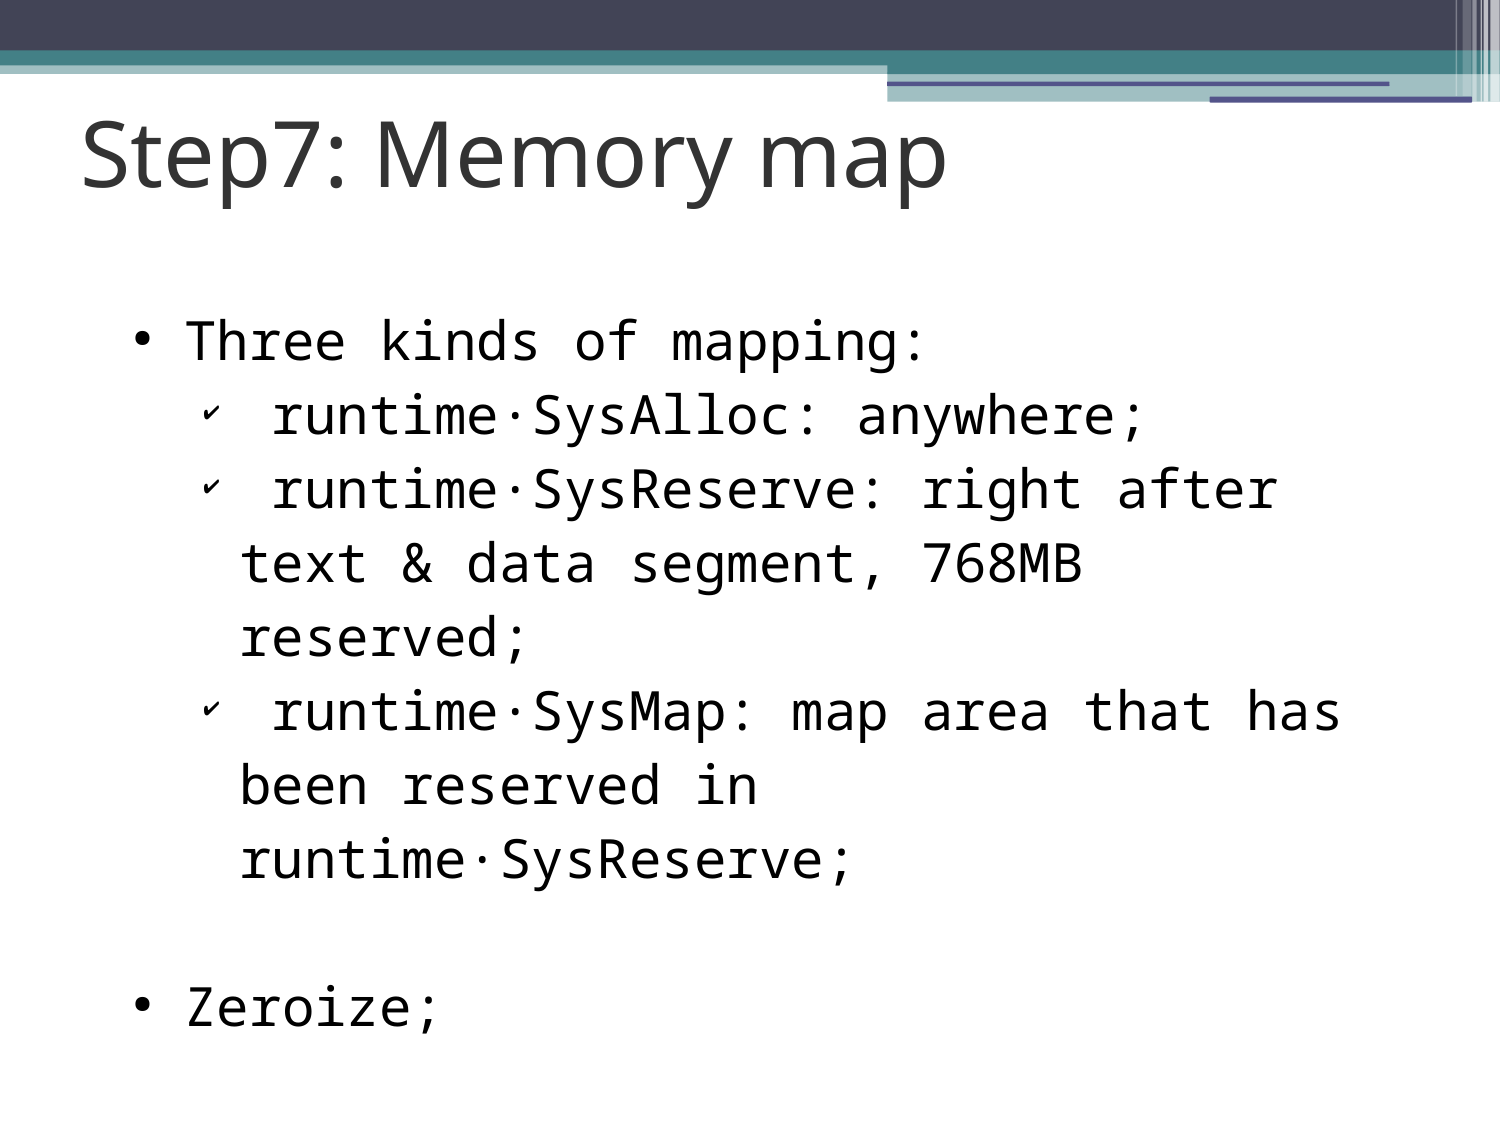

Step7: Memory map
 Three kinds of mapping:
 runtime·SysAlloc: anywhere;
 runtime·SysReserve: right after text & data segment, 768MB reserved;
 runtime·SysMap: map area that has been reserved in runtime·SysReserve;
 Zeroize;
 COW: fixed during zeroization;